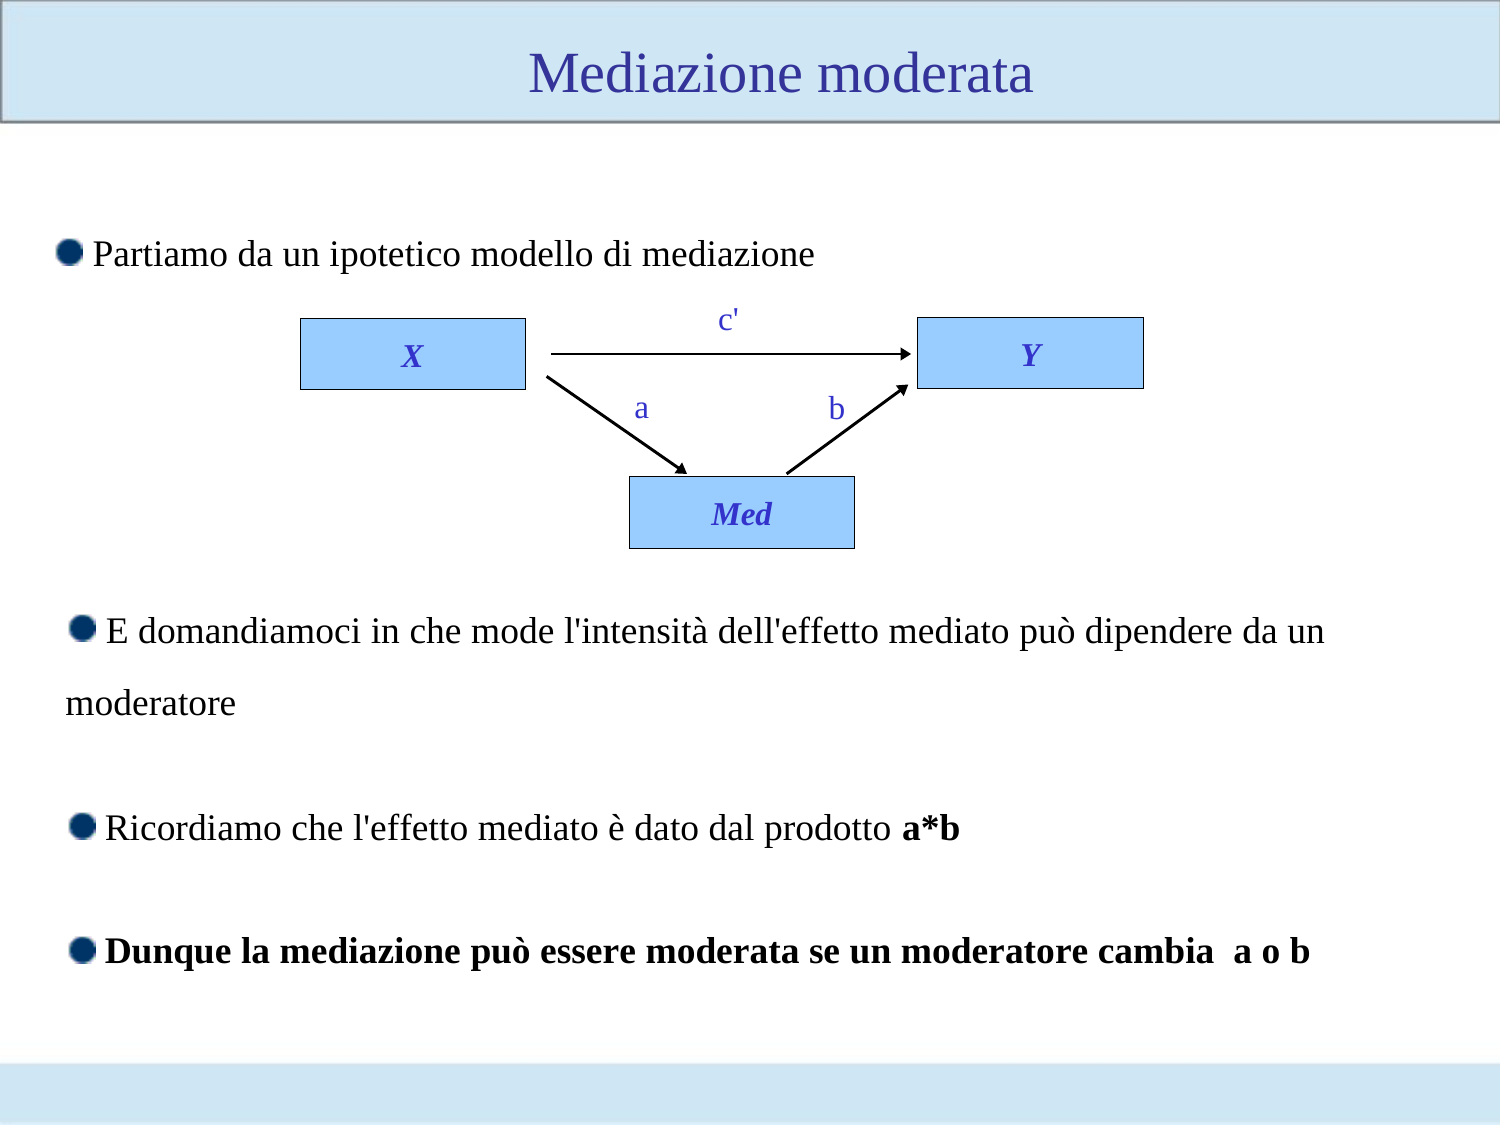

# Mediazione moderata
 Partiamo da un ipotetico modello di mediazione
c'
Y
X
a
b
Med
 E domandiamoci in che mode l'intensità dell'effetto mediato può dipendere da un moderatore
 Ricordiamo che l'effetto mediato è dato dal prodotto a*b
 Dunque la mediazione può essere moderata se un moderatore cambia a o b